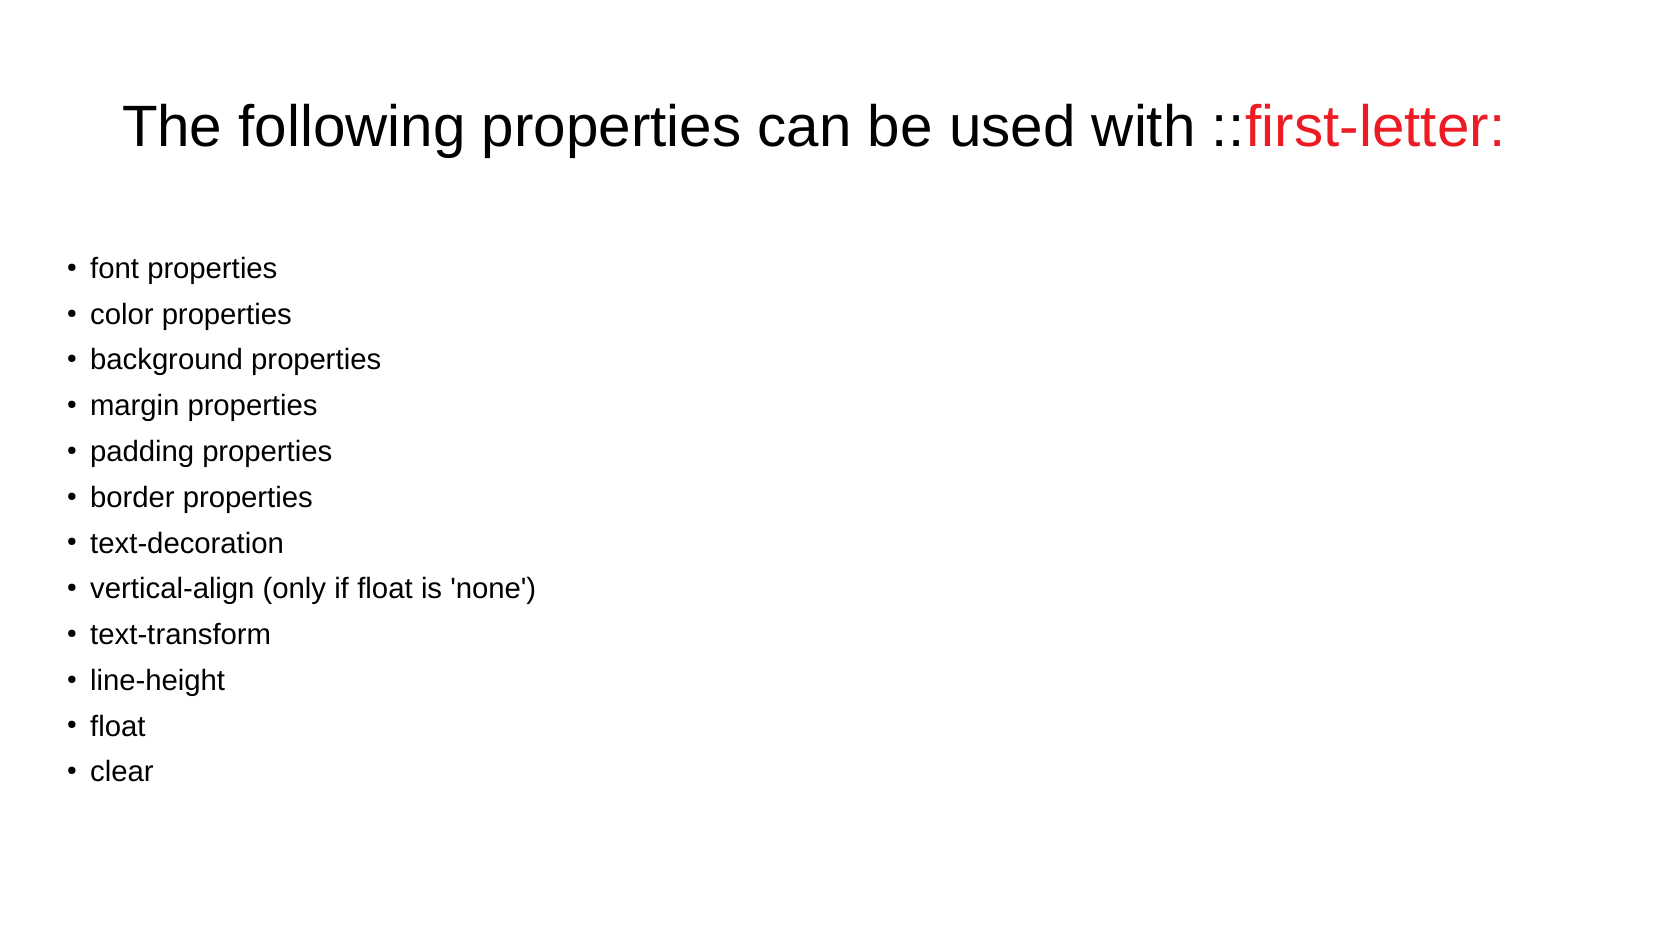

# The following properties can be used with ::first-letter:
font properties
color properties
background properties
margin properties
padding properties
border properties
text-decoration
vertical-align (only if float is 'none')
text-transform
line-height
float
clear